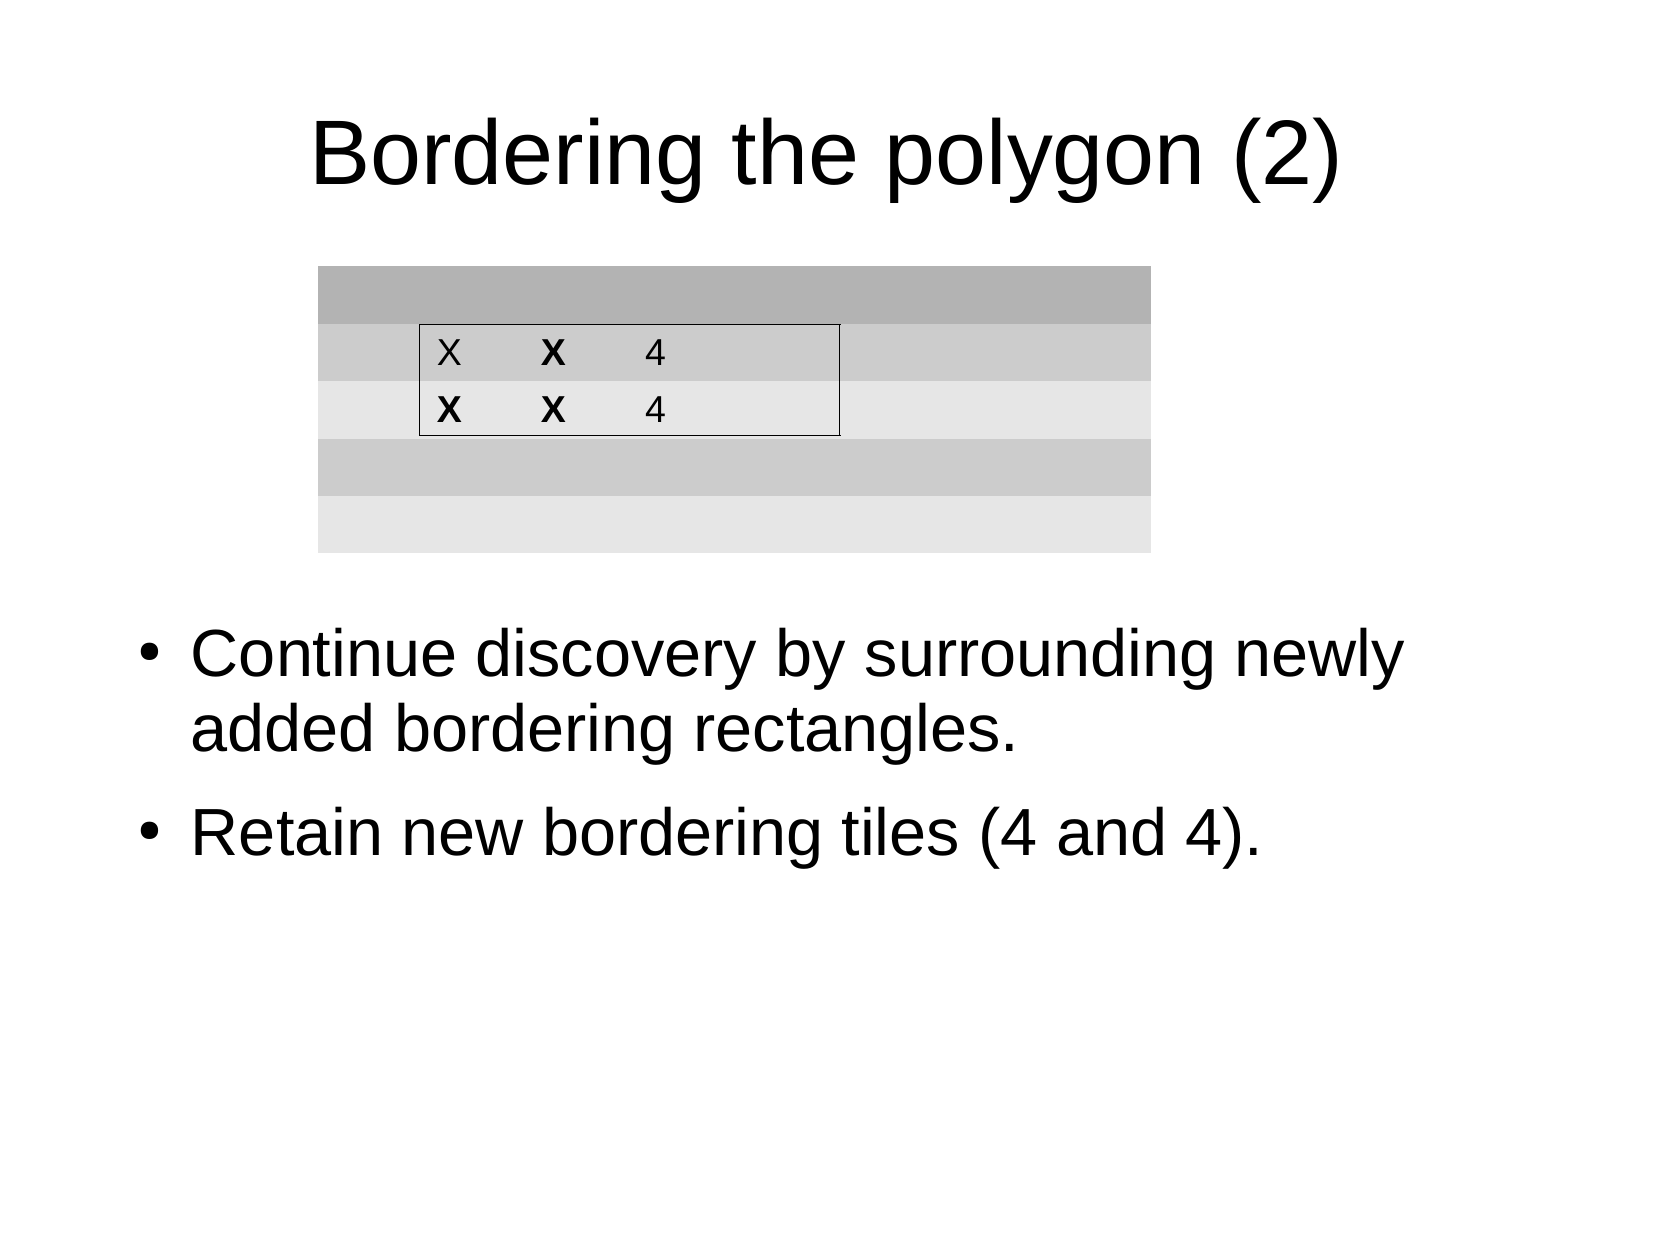

# Bordering the polygon (2)
| | | | | | | | |
| --- | --- | --- | --- | --- | --- | --- | --- |
| | X | X | 4 | | | | |
| | X | X | 4 | | | | |
| | | | | | | | |
| | | | | | | | |
Continue discovery by surrounding newly added bordering rectangles.
Retain new bordering tiles (4 and 4).